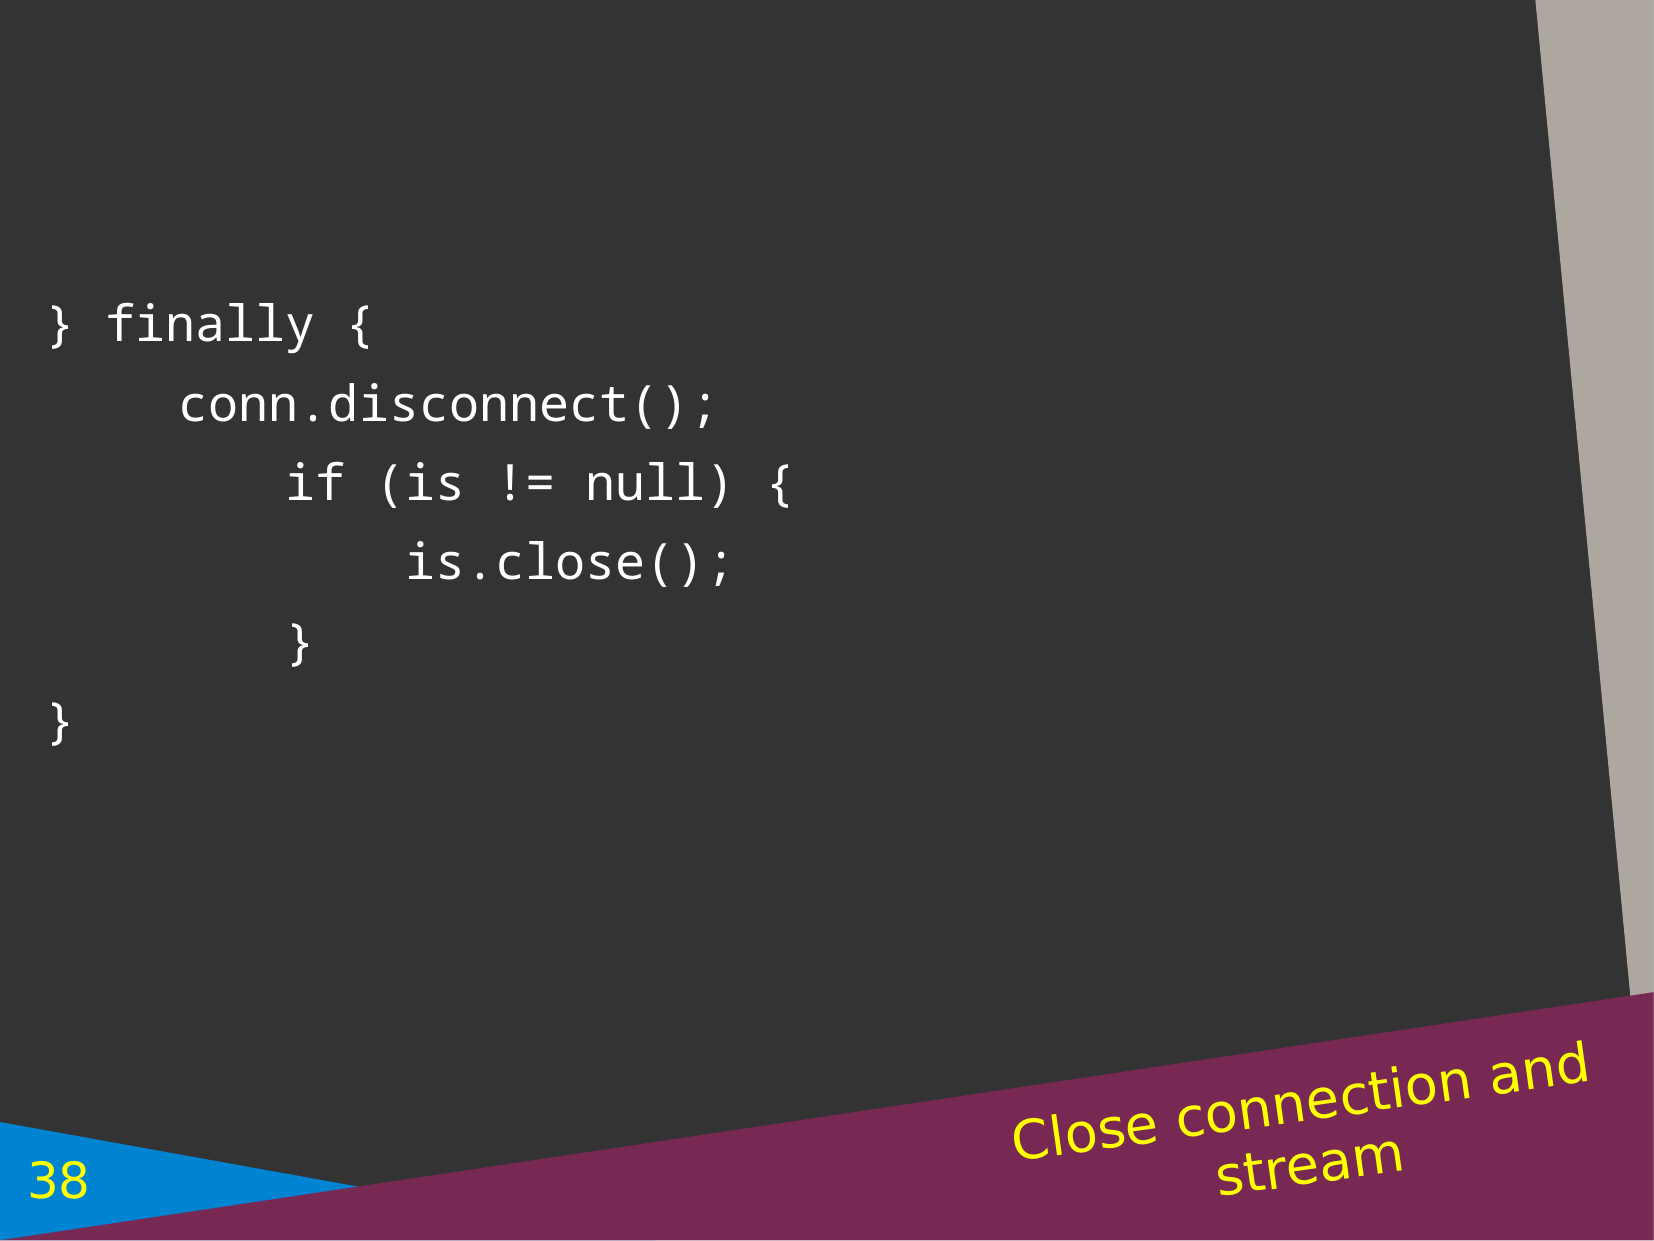

} finally {
	 conn.disconnect();
 if (is != null) {
 is.close();
 }
}
# Close connection and stream
38